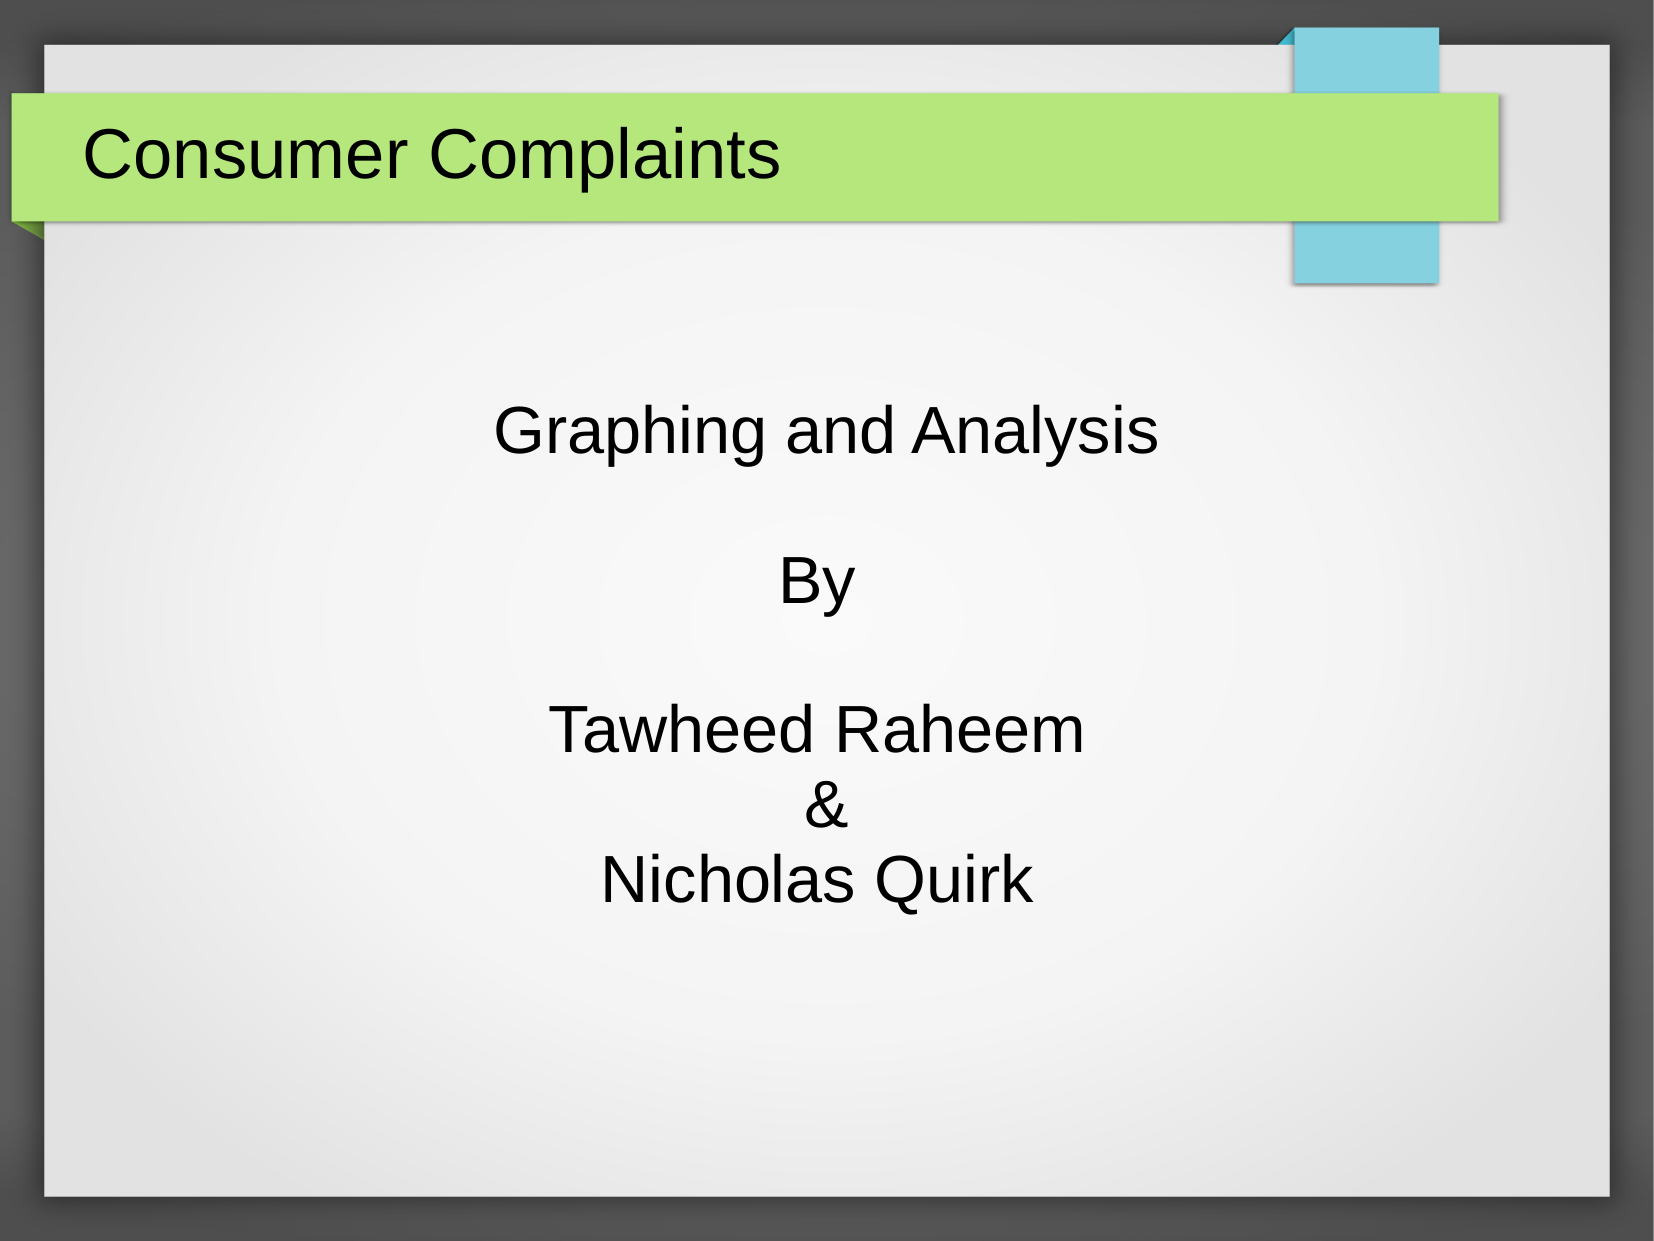

# Consumer Complaints
Graphing and Analysis
By
Tawheed Raheem
&
Nicholas Quirk